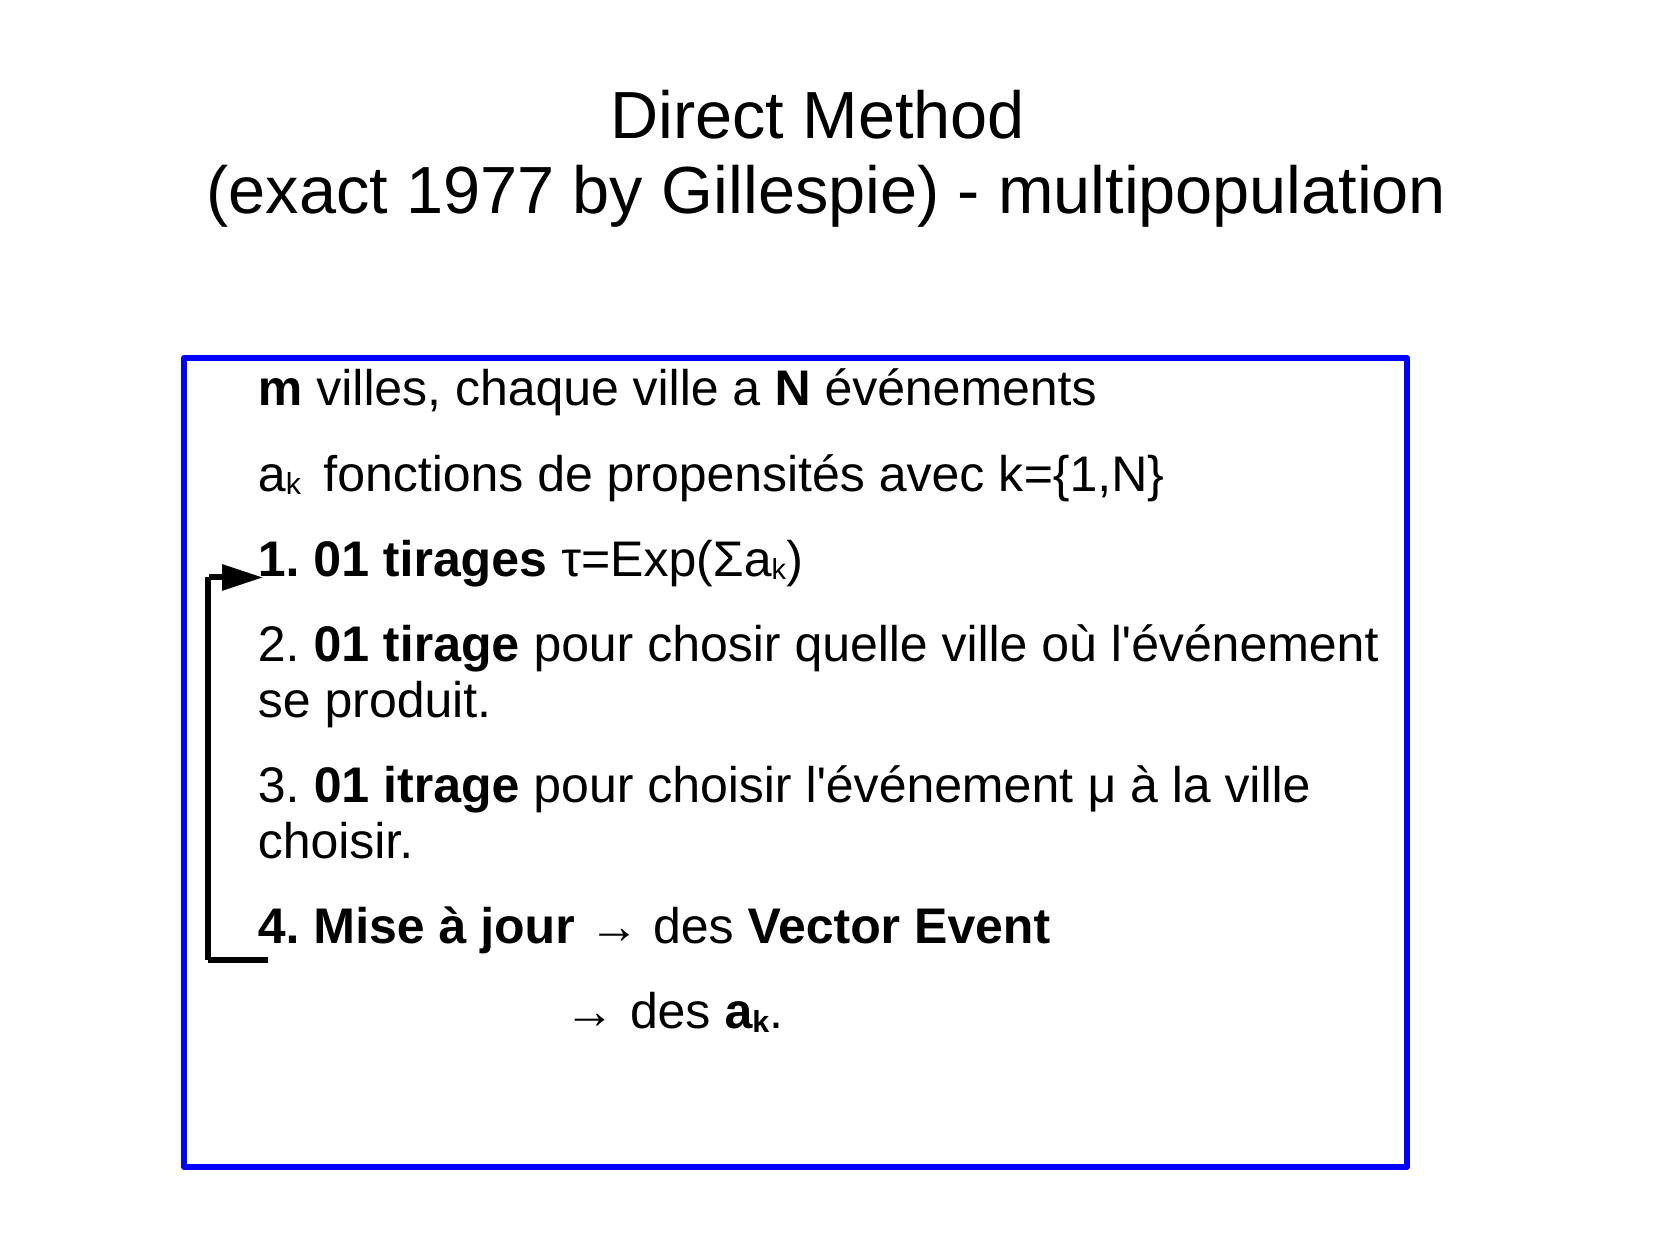

# Direct Method (exact 1977 by Gillespie) - multipopulation
m villes, chaque ville a N événements
ak fonctions de propensités avec k={1,N}
1. 01 tirages τ=Exp(Σak)
2. 01 tirage pour chosir quelle ville où l'événement se produit.
3. 01 itrage pour choisir l'événement μ à la ville choisir.
4. Mise à jour → des Vector Event
 → des ak.